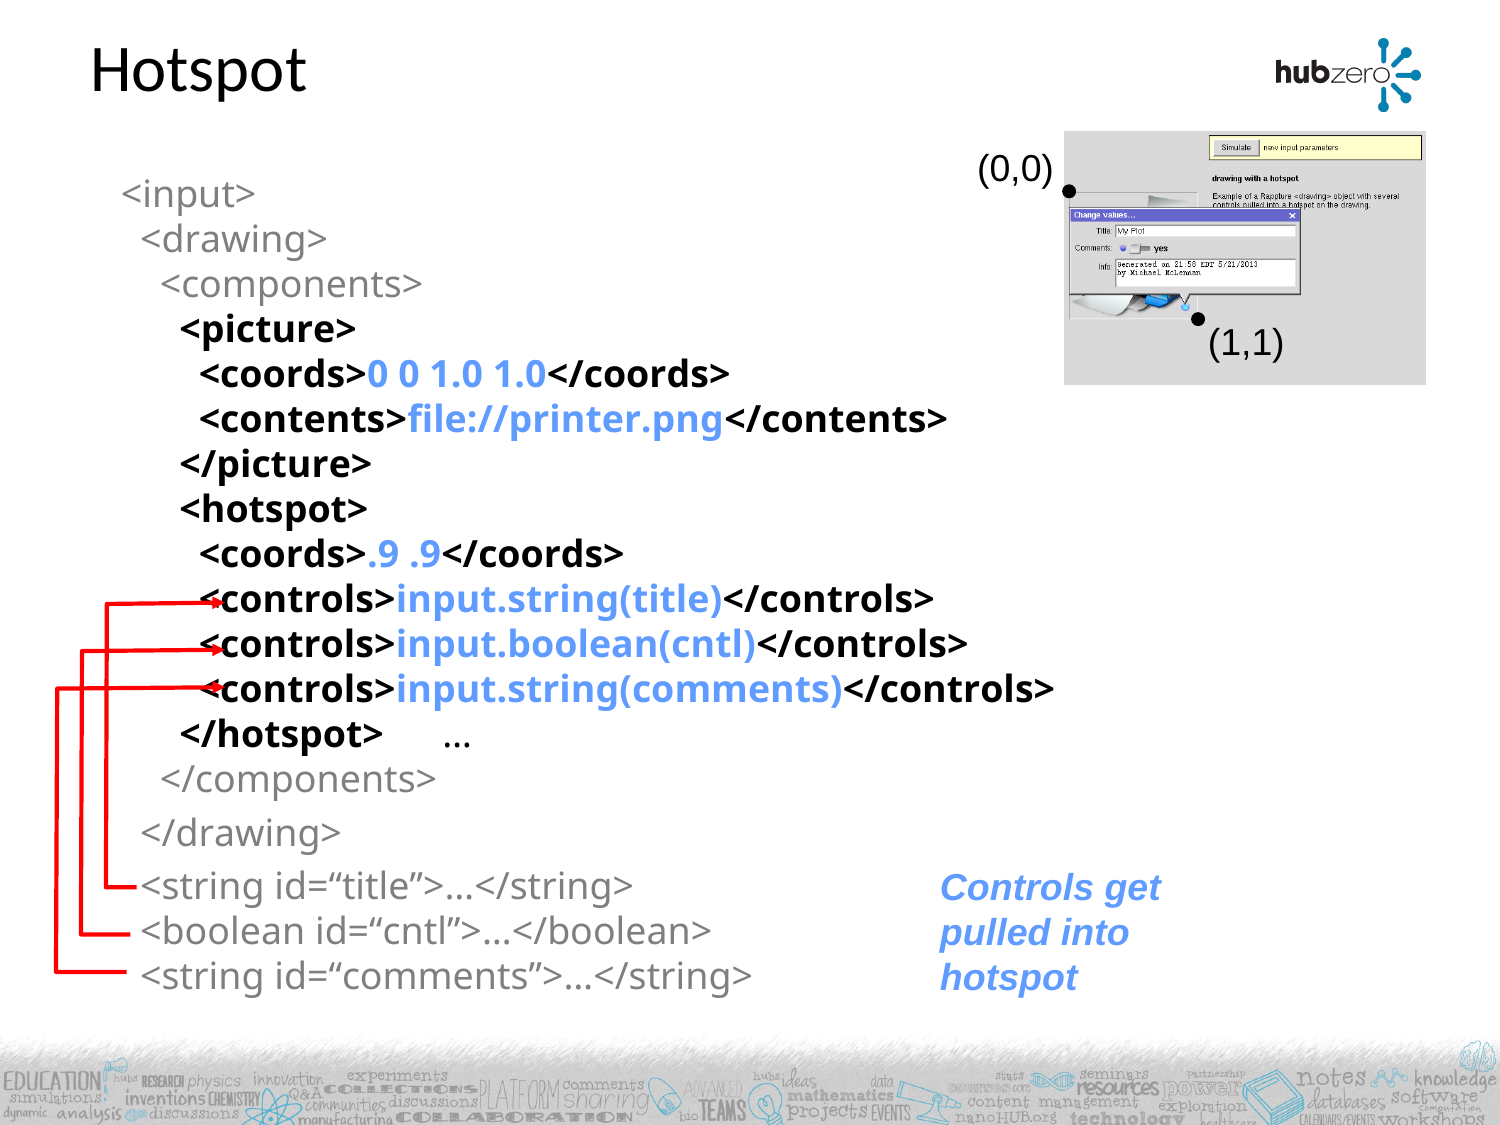

Hotspot
(0,0)
<input>
 <drawing>
 <components>
 <picture>
 <coords>0 0 1.0 1.0</coords>
 <contents>file://printer.png</contents>
 </picture>
 <hotspot>
 <coords>.9 .9</coords>
 <controls>input.string(title)</controls>
 <controls>input.boolean(cntl)</controls>
 <controls>input.string(comments)</controls>
 </hotspot> …
 </components>
 </drawing>
 <string id=“title”>…</string>
 <boolean id=“cntl”>…</boolean>
 <string id=“comments”>…</string>
(1,1)
Controls get
pulled into
hotspot